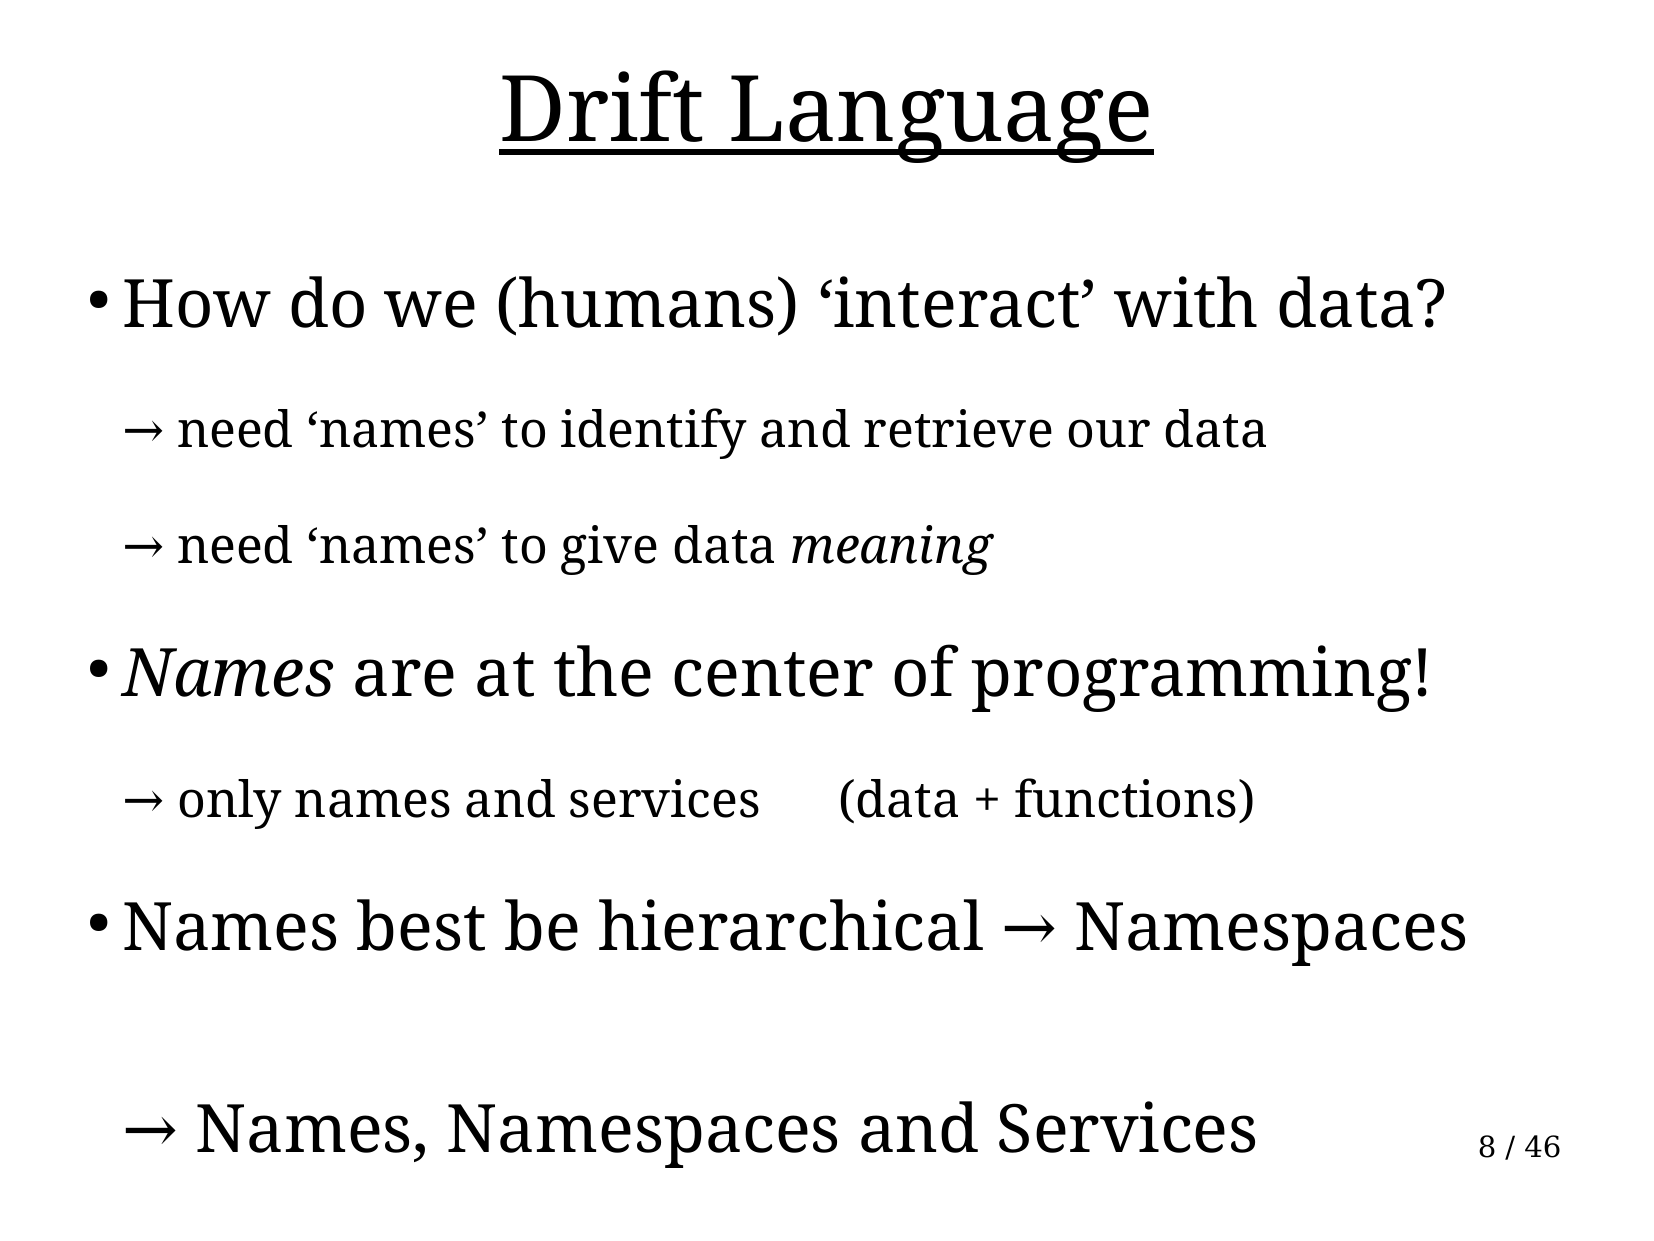

# Drift Language
How do we (humans) ‘interact’ with data?
→ need ‘names’ to identify and retrieve our data
→ need ‘names’ to give data meaning
Names are at the center of programming!
→ only names and services (data + functions)
Names best be hierarchical → Namespaces
→ Names, Namespaces and Services
8